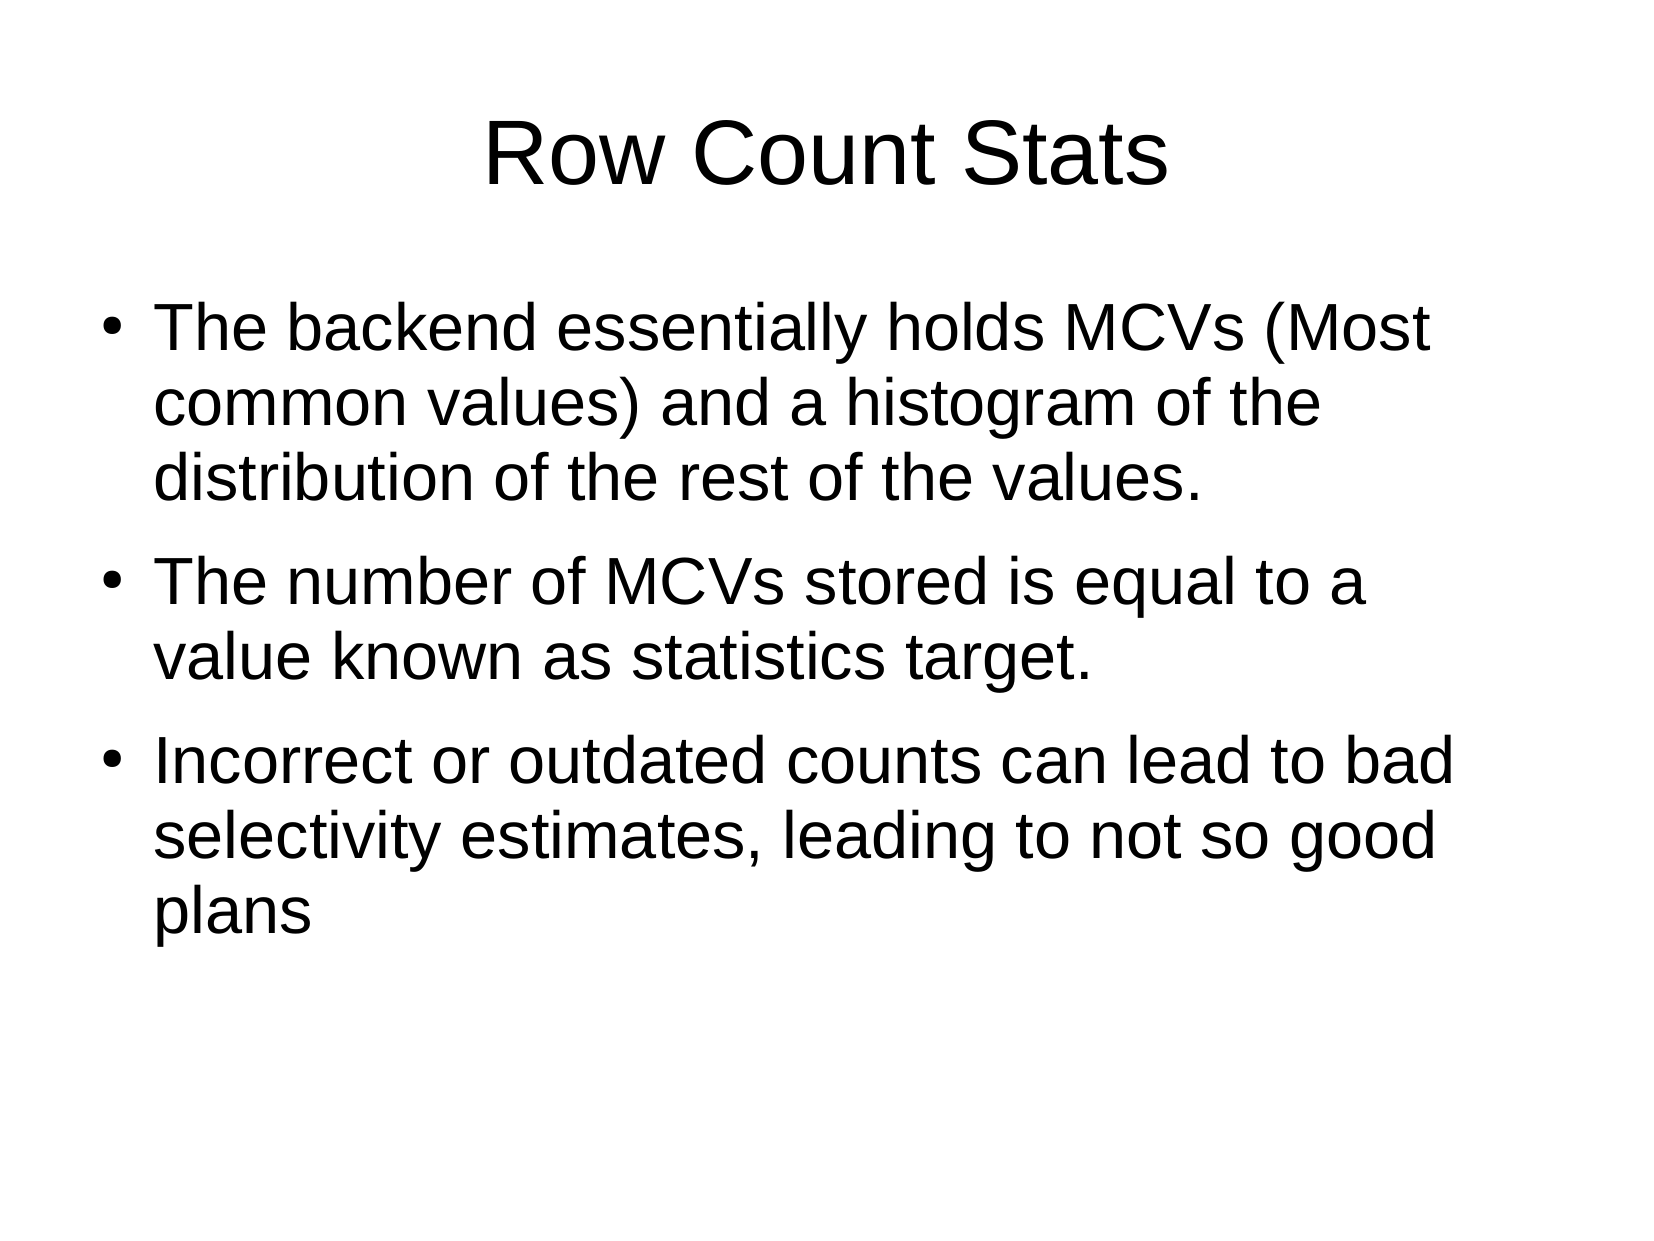

# Row Count Stats
The backend essentially holds MCVs (Most common values) and a histogram of the distribution of the rest of the values.
The number of MCVs stored is equal to a value known as statistics target.
Incorrect or outdated counts can lead to bad selectivity estimates, leading to not so good plans